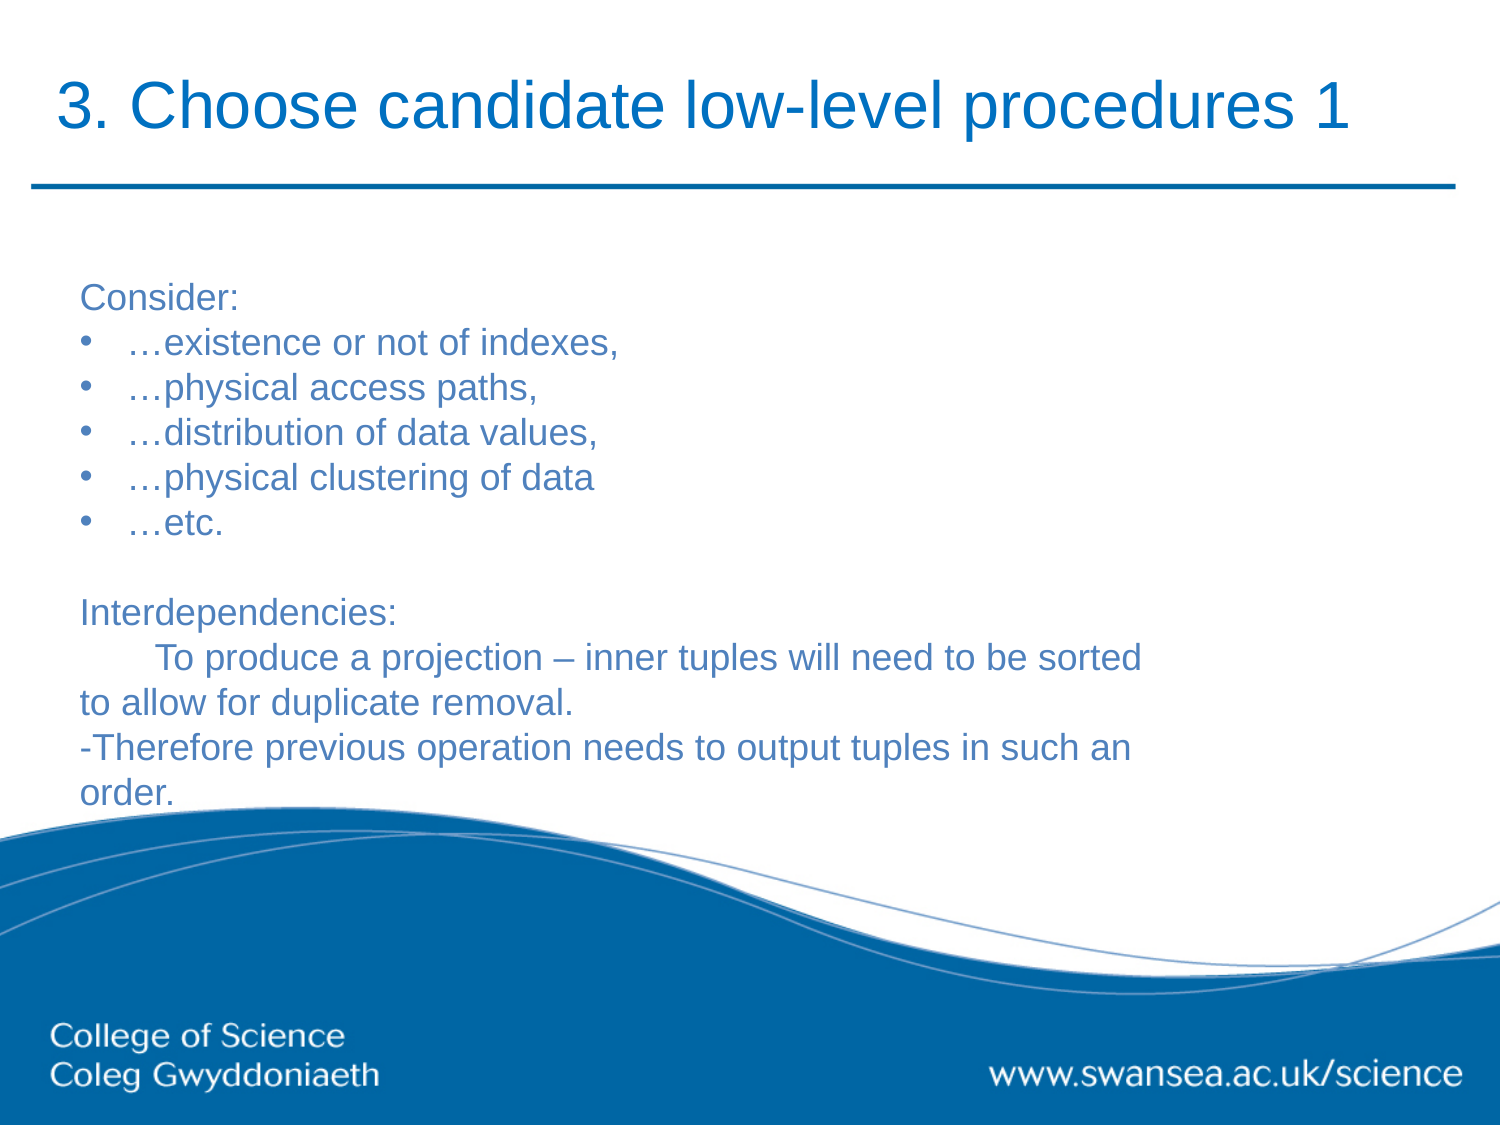

3. Choose candidate low-level procedures 1
Consider:
…existence or not of indexes,
…physical access paths,
…distribution of data values,
…physical clustering of data
…etc.
Interdependencies:
	To produce a projection – inner tuples will need to be sorted to allow for duplicate removal.
-Therefore previous operation needs to output tuples in such an order.